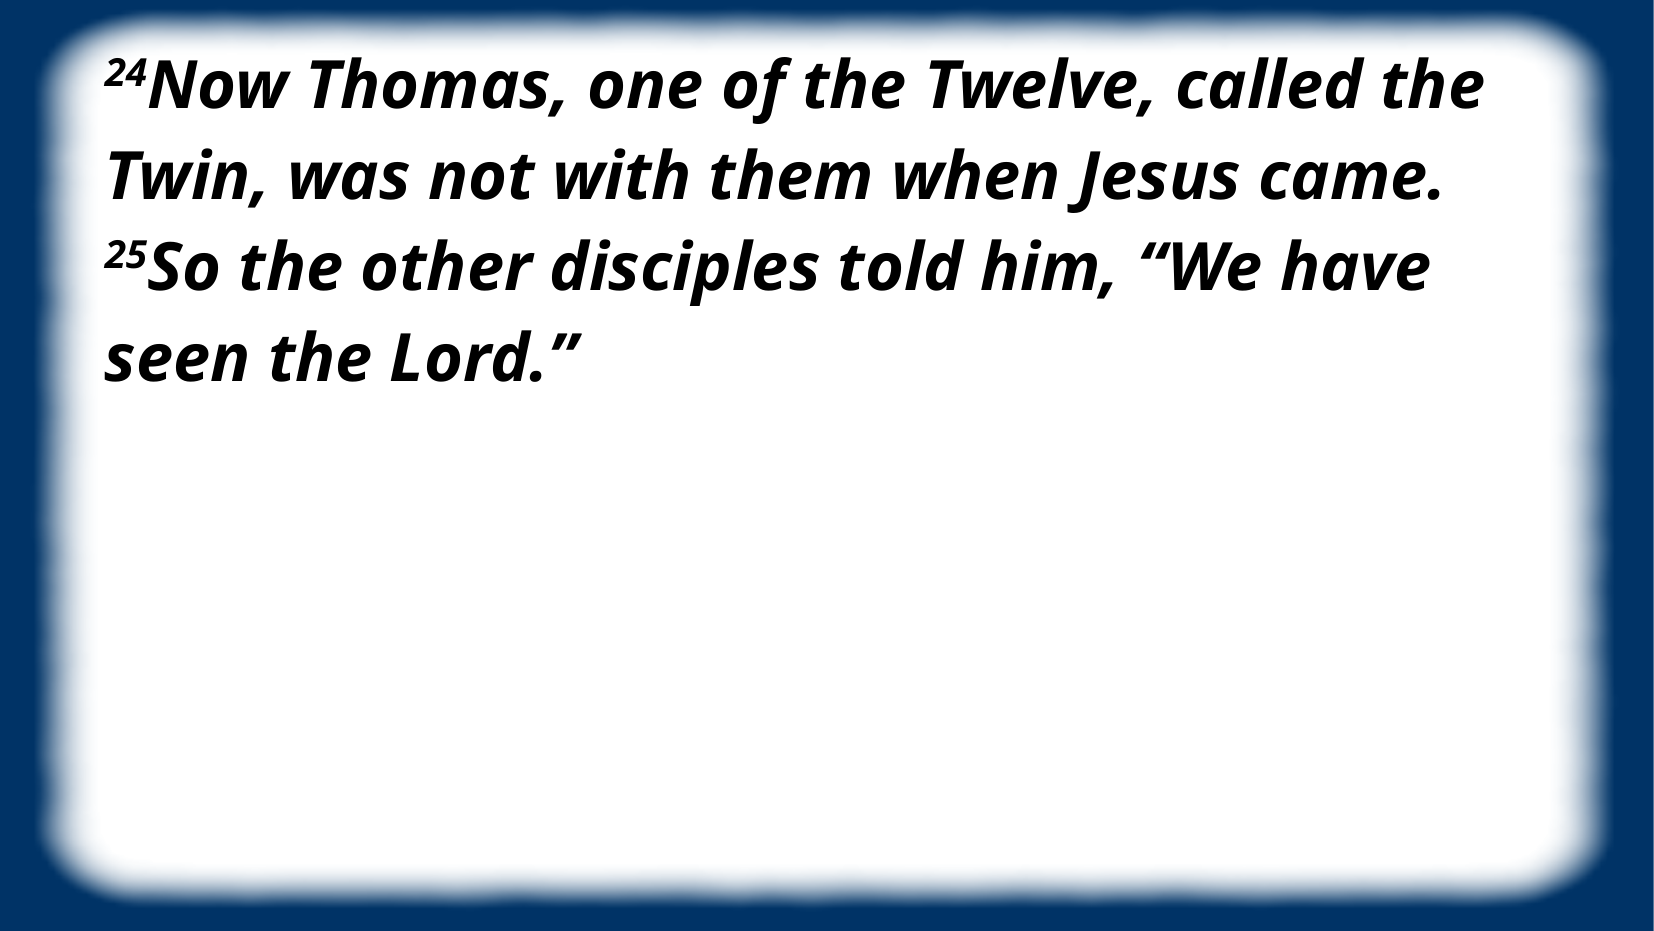

24Now Thomas, one of the Twelve, called the Twin, was not with them when Jesus came. 25So the other disciples told him, “We have seen the Lord.”